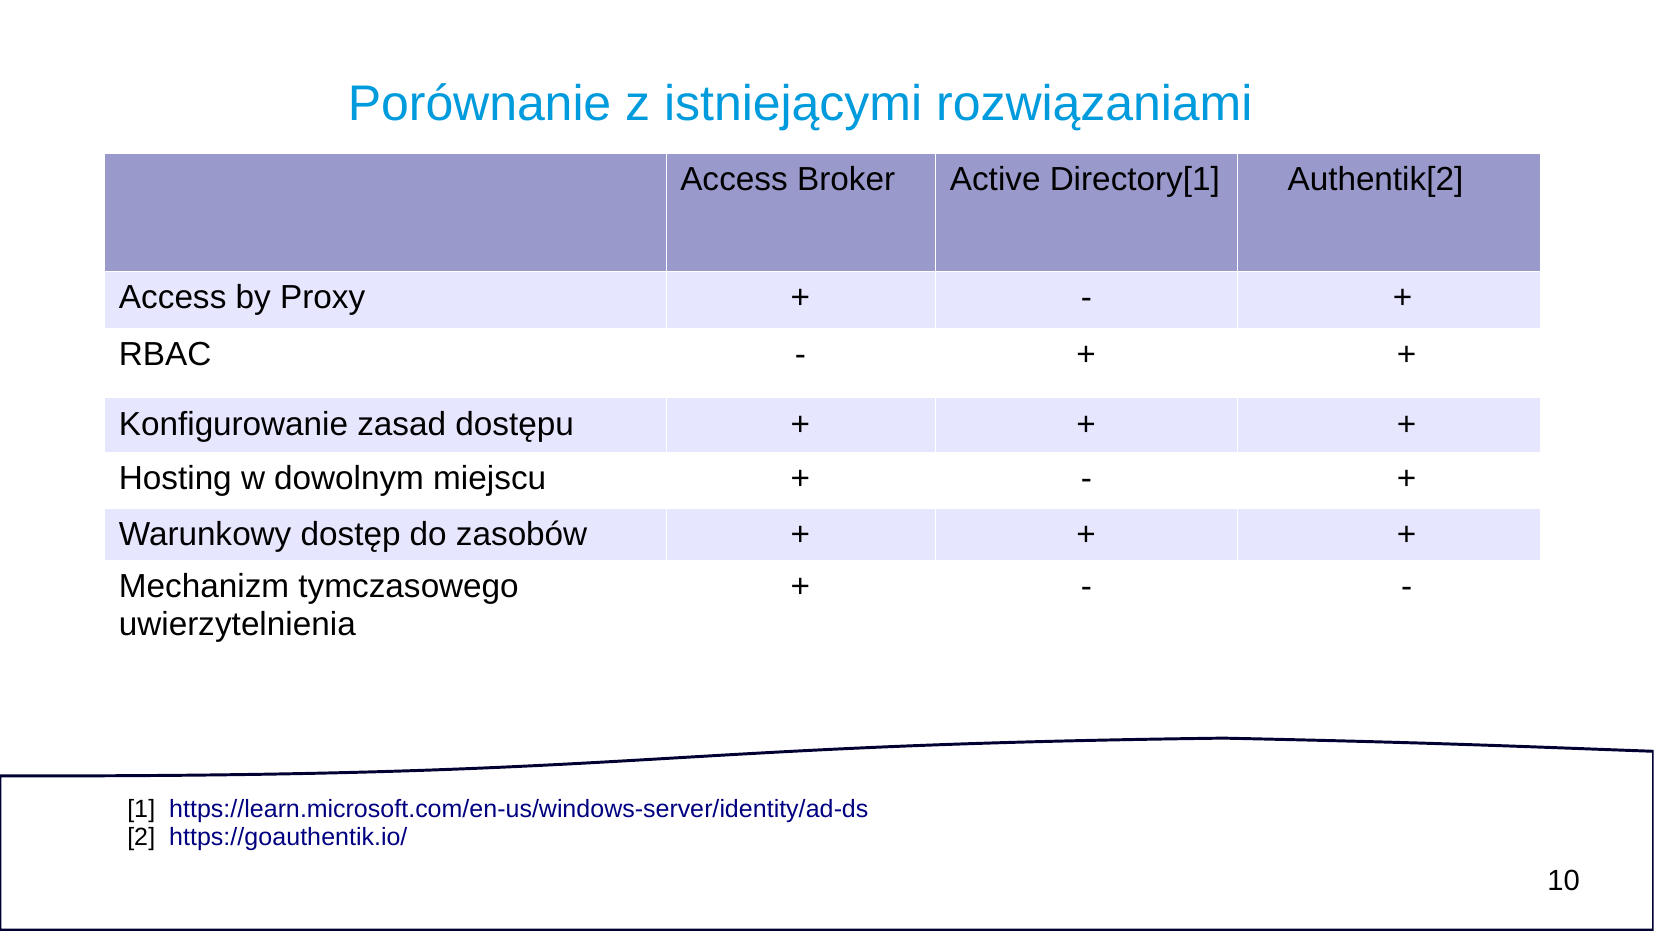

# Porównanie z istniejącymi rozwiązaniami
| | Access Broker | Active Directory[1] | Authentik[2] |
| --- | --- | --- | --- |
| Access by Proxy | + | - | + |
| RBAC | - | + | + |
| Konfigurowanie zasad dostępu | + | + | + |
| Hosting w dowolnym miejscu | + | - | + |
| Warunkowy dostęp do zasobów | + | + | + |
| Mechanizm tymczasowego uwierzytelnienia | + | - | - |
[1] https://learn.microsoft.com/en-us/windows-server/identity/ad-ds
[2] https://goauthentik.io/